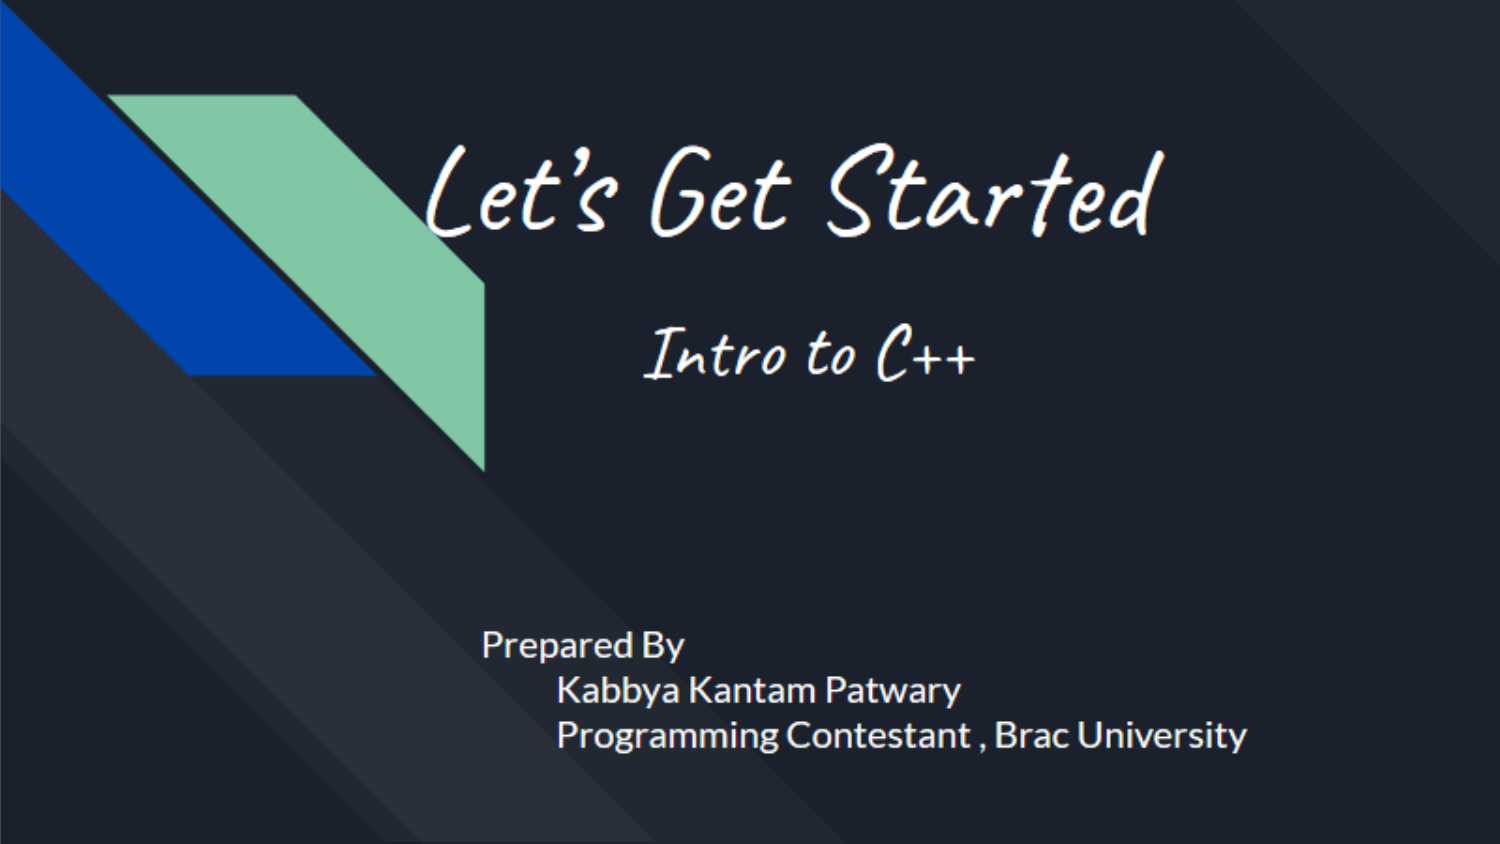

# Let’s Get Started
 Intro to C++
Prepared By
	Kabbya Kantam Patwary
	Programming Contestant , Brac University